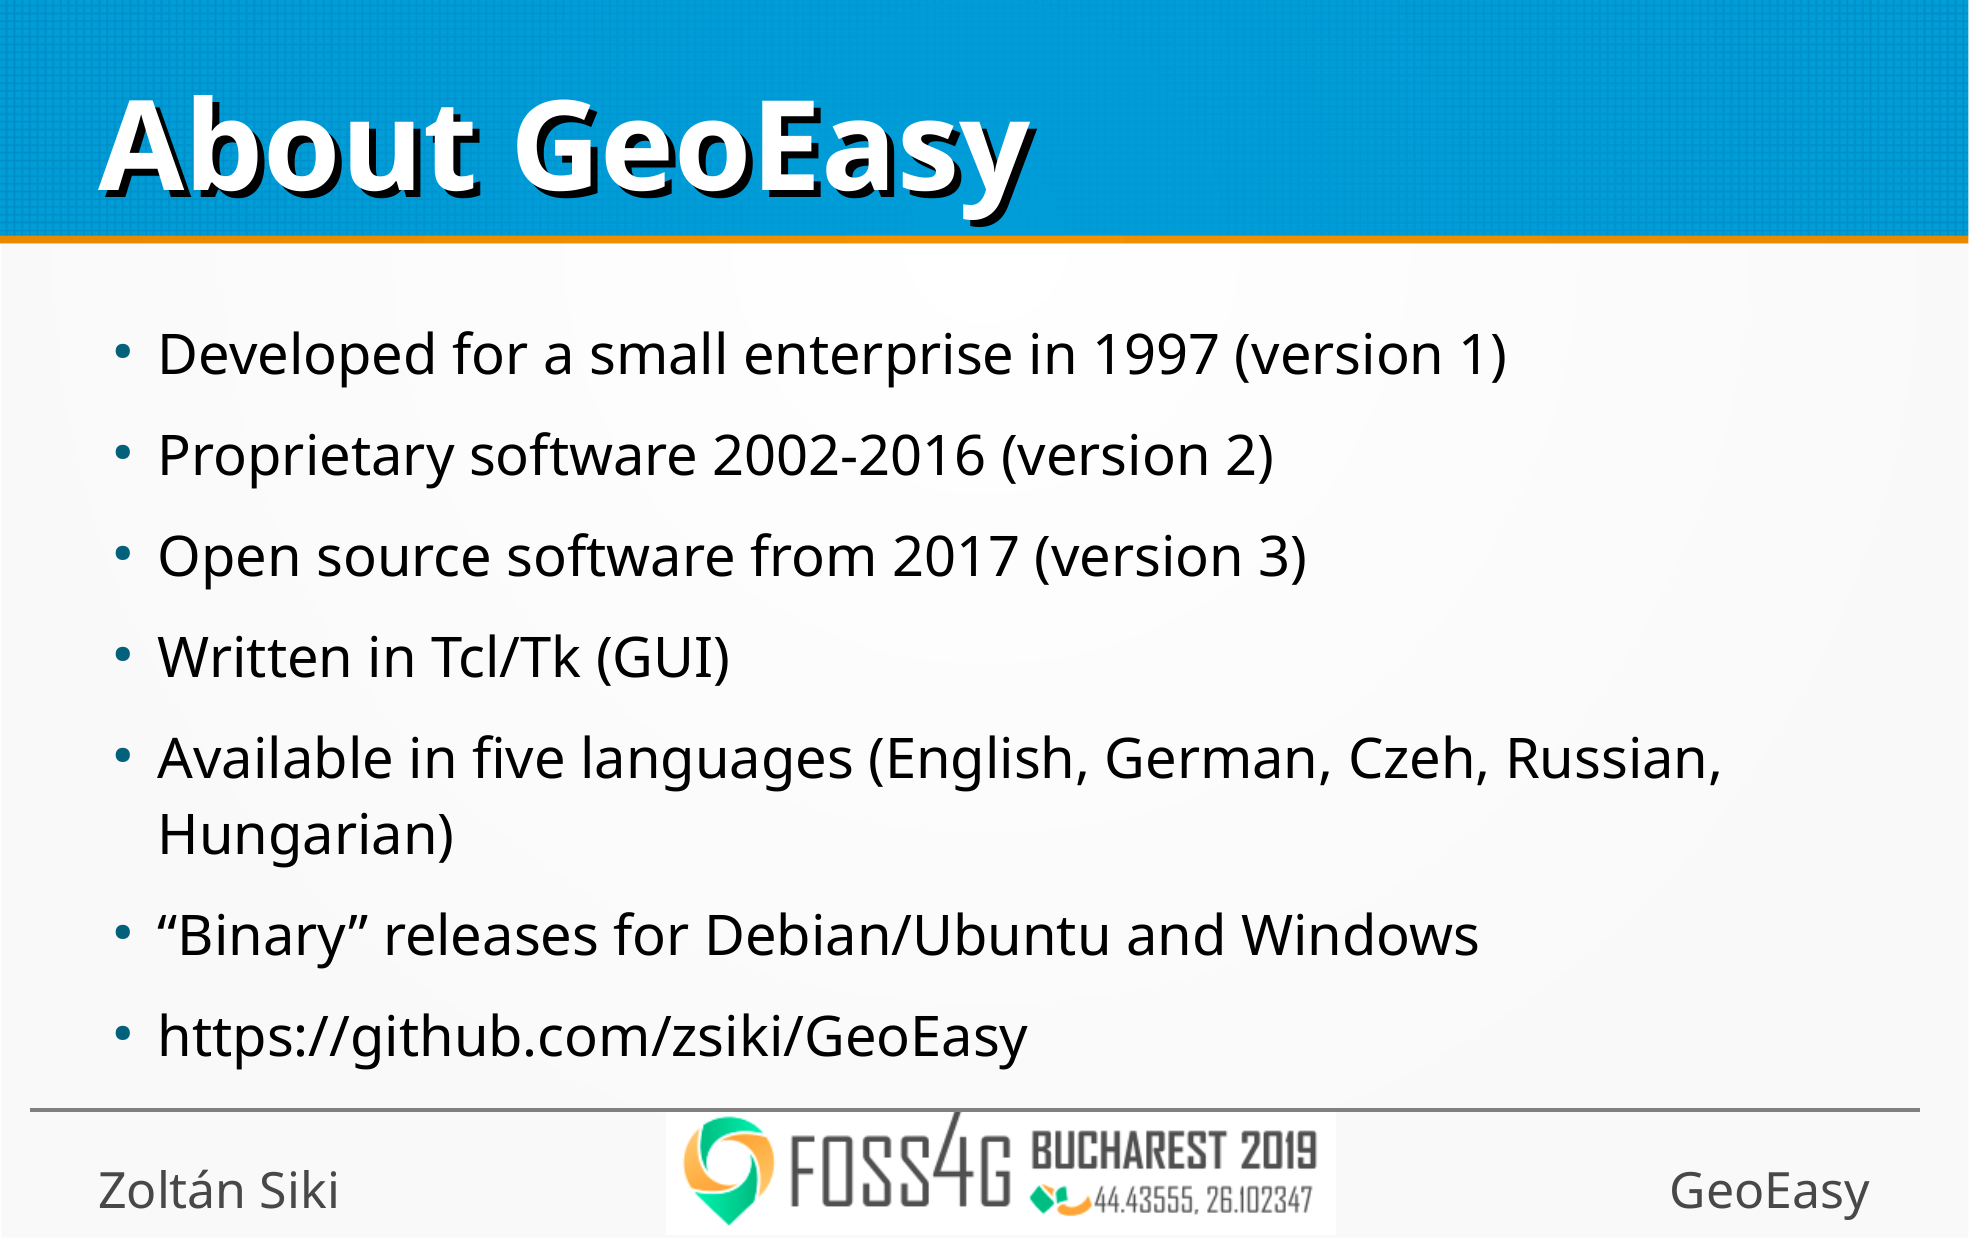

# About GeoEasy
Developed for a small enterprise in 1997 (version 1)
Proprietary software 2002-2016 (version 2)
Open source software from 2017 (version 3)
Written in Tcl/Tk (GUI)
Available in five languages (English, German, Czeh, Russian, Hungarian)
“Binary” releases for Debian/Ubuntu and Windows
https://github.com/zsiki/GeoEasy